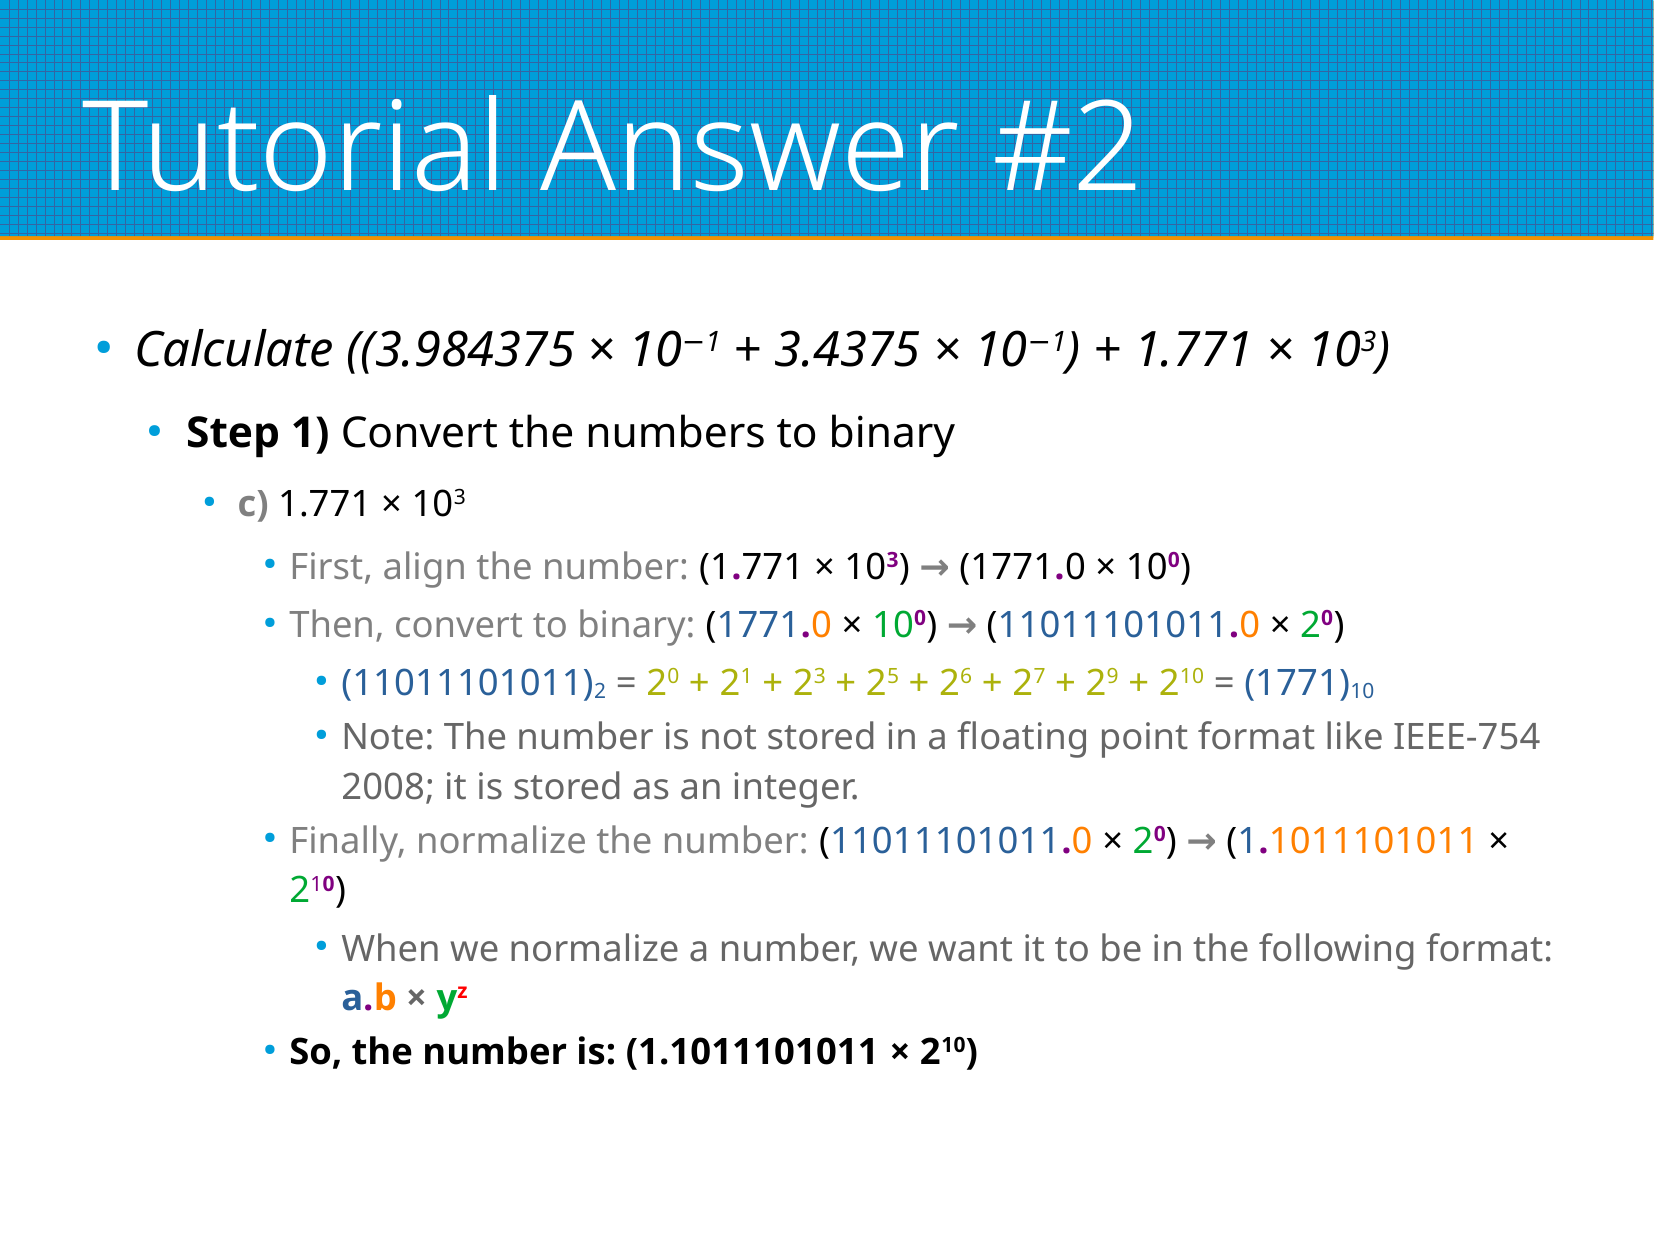

# Tutorial Answer #2
Calculate ((3.984375 × 10−1 + 3.4375 × 10−1) + 1.771 × 103)
Step 1) Convert the numbers to binary
c) 1.771 × 103
First, align the number: (1.771 × 103) → (1771.0 × 100)
Then, convert to binary: (1771.0 × 100) → (11011101011.0 × 20)
(11011101011)2 = 20 + 21 + 23 + 25 + 26 + 27 + 29 + 210 = (1771)10
Note: The number is not stored in a floating point format like IEEE-754 2008; it is stored as an integer.
Finally, normalize the number: (11011101011.0 × 20) → (1.1011101011 × 210)
When we normalize a number, we want it to be in the following format: a.b × yz
So, the number is: (1.1011101011 × 210)